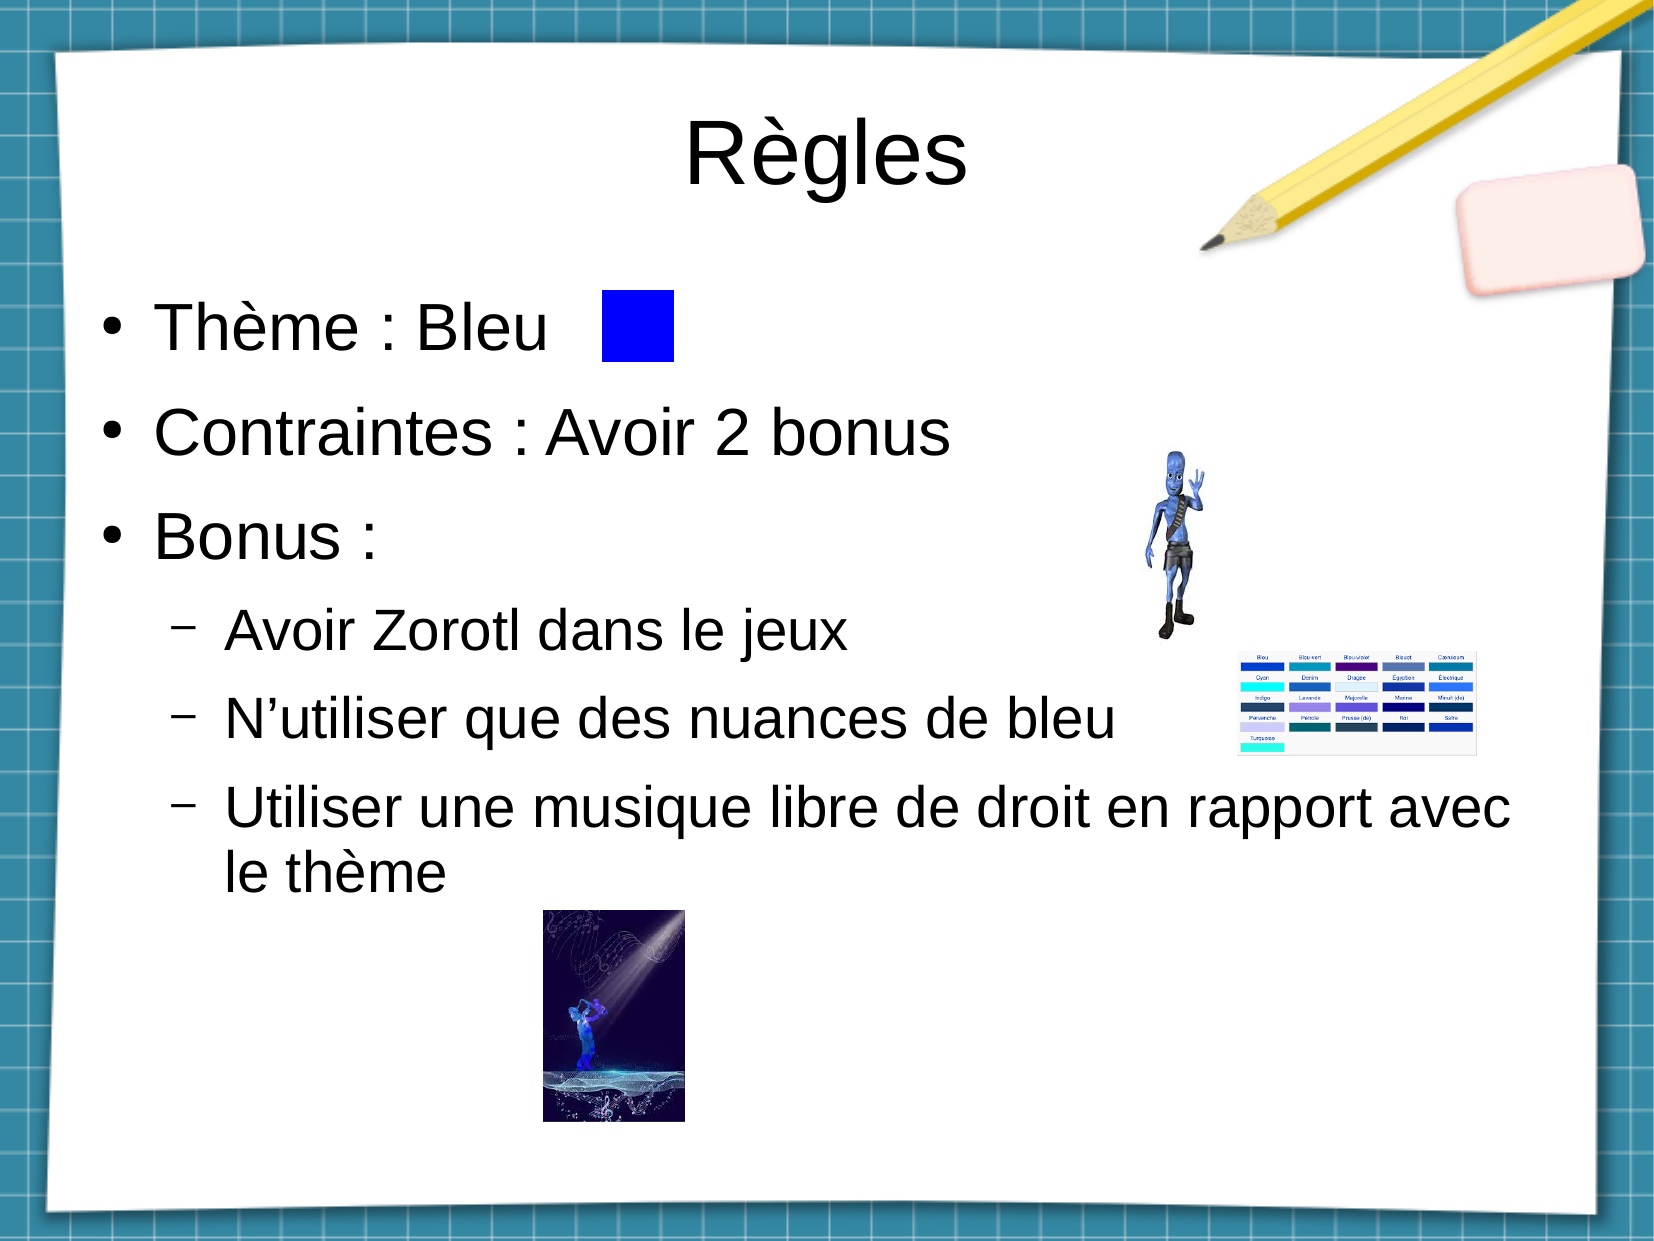

# Règles
Thème : Bleu
Contraintes : Avoir 2 bonus
Bonus :
Avoir Zorotl dans le jeux
N’utiliser que des nuances de bleu
Utiliser une musique libre de droit en rapport avec le thème